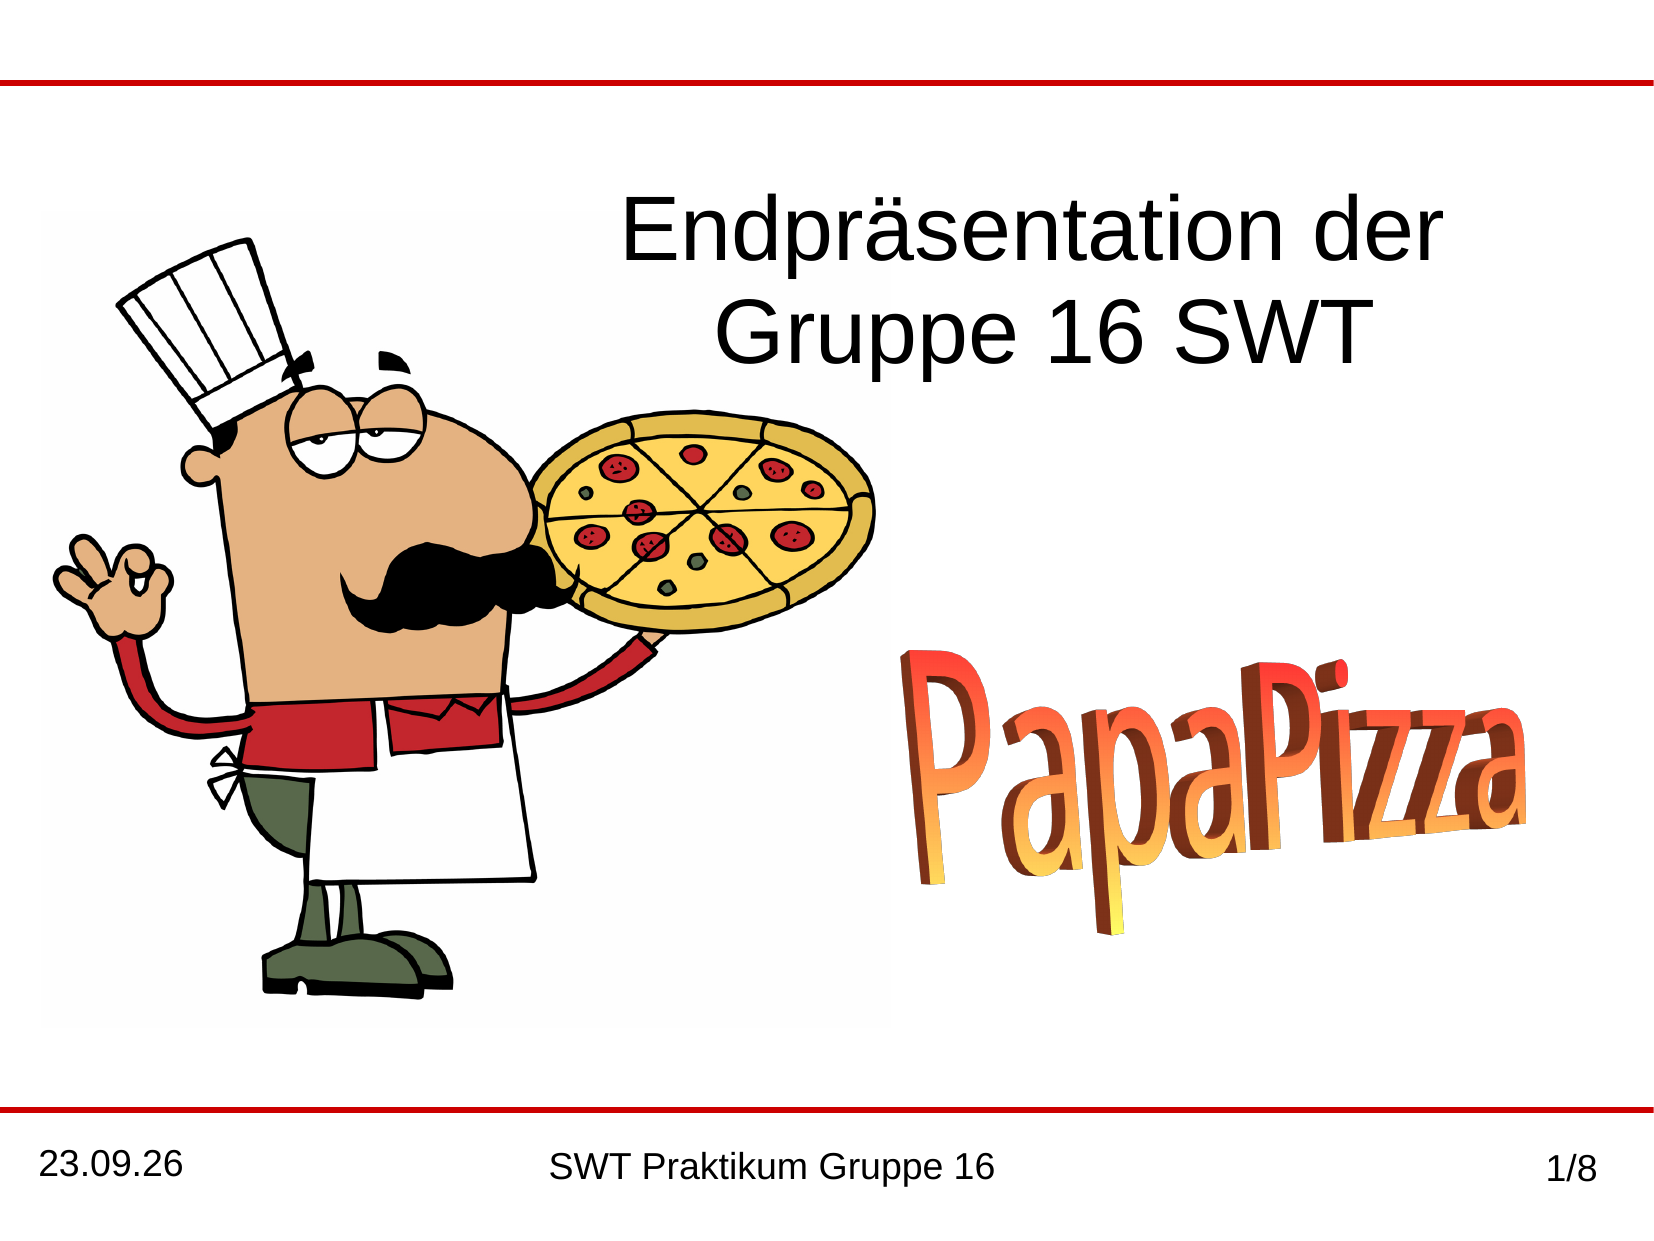

# Endpräsentation der Gruppe 16 SWT
PapaPizza